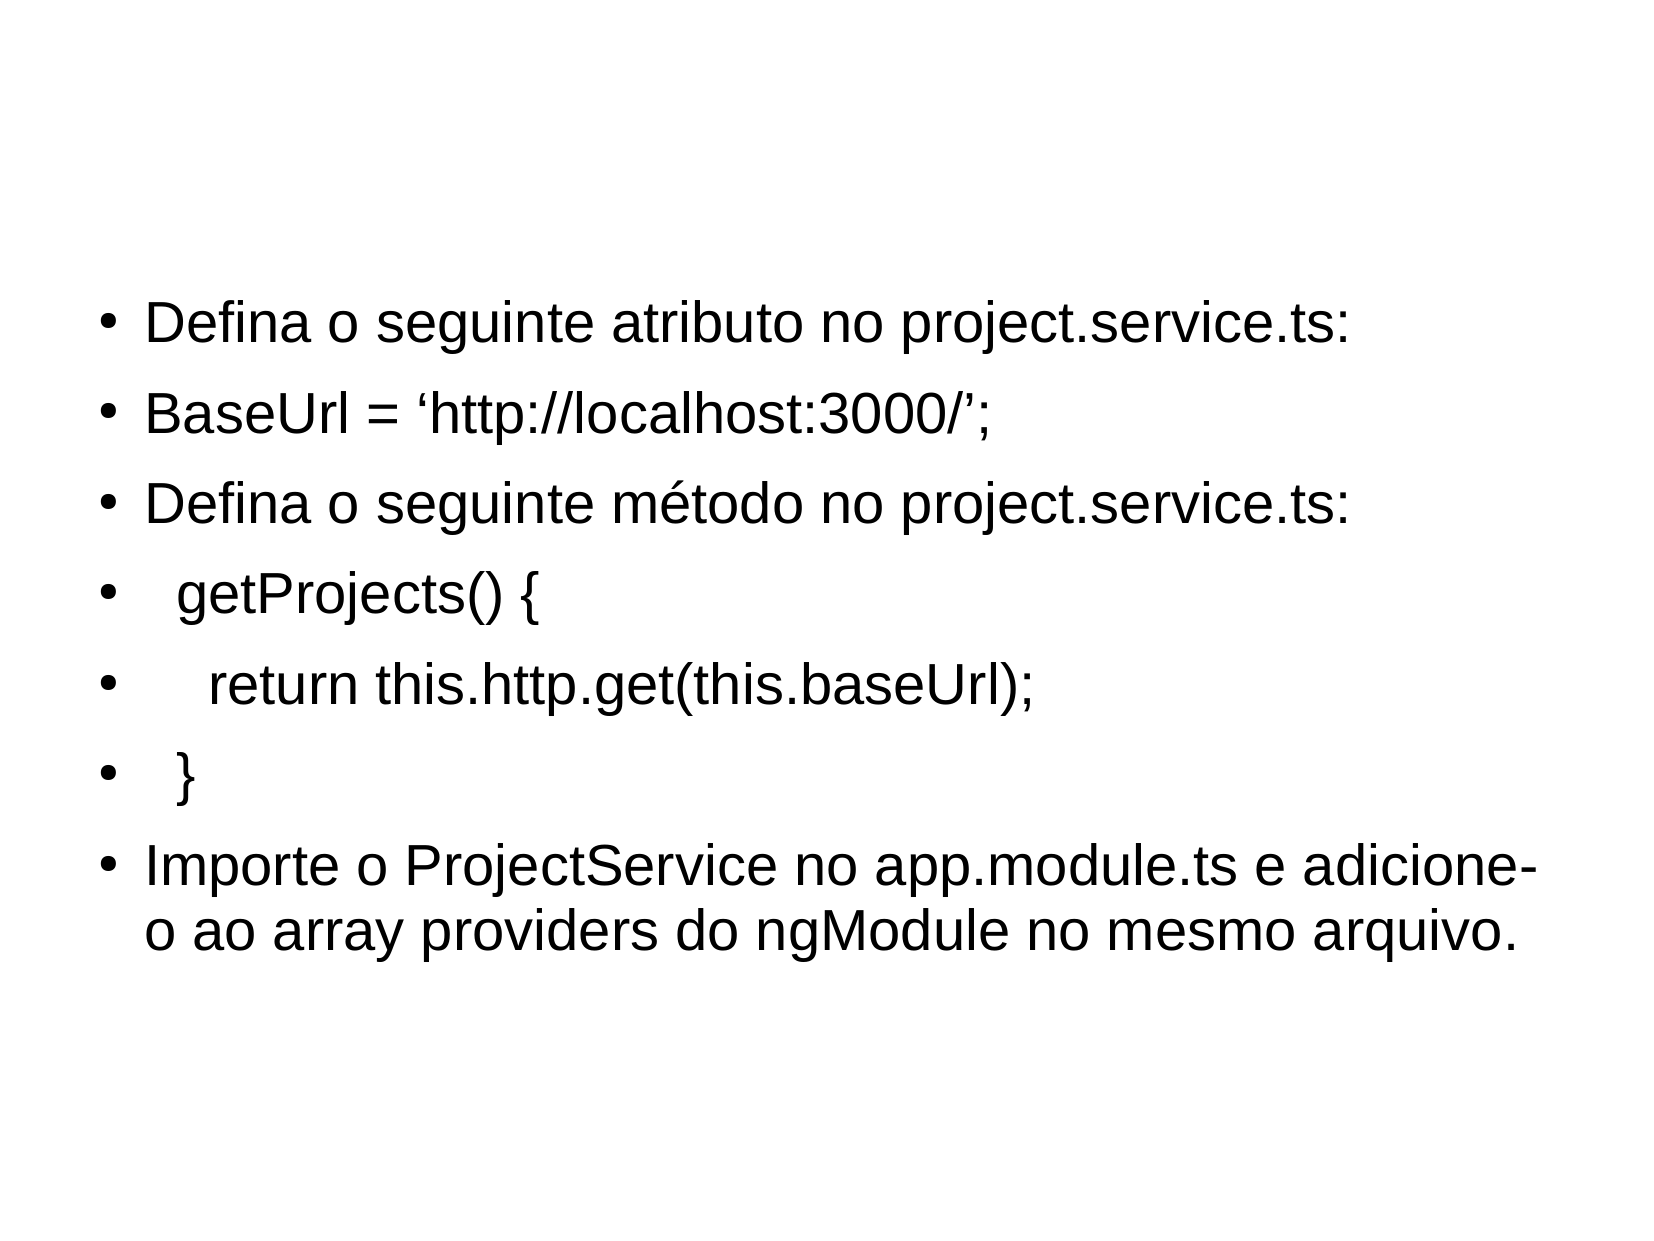

#
Defina o seguinte atributo no project.service.ts:
BaseUrl = ‘http://localhost:3000/’;
Defina o seguinte método no project.service.ts:
 getProjects() {
 return this.http.get(this.baseUrl);
 }
Importe o ProjectService no app.module.ts e adicione-o ao array providers do ngModule no mesmo arquivo.